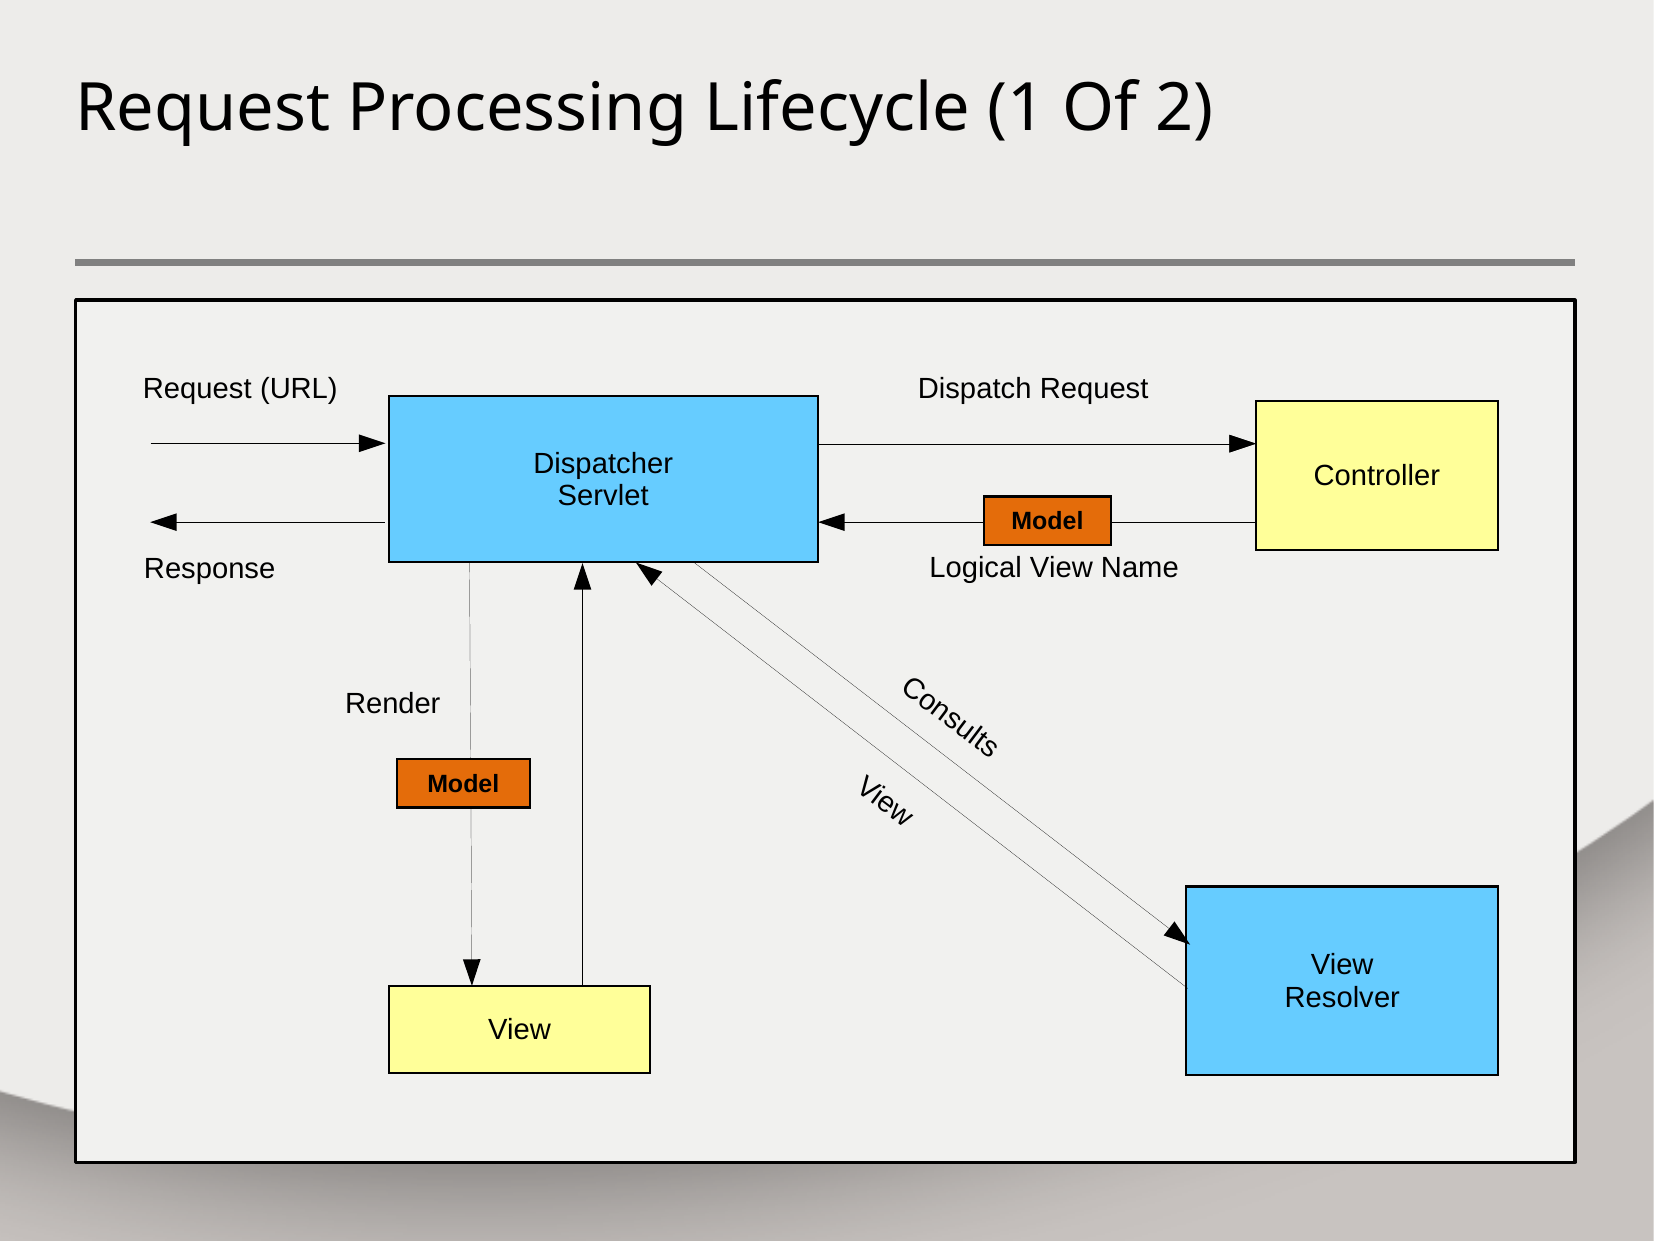

# Request Processing Lifecycle (1 Of 2)
Dispatch Request
 Request (URL)
Dispatcher
Servlet
Controller
Logical View Name
Model
 Response
Render
Consults
Model
View
View
Resolver
View